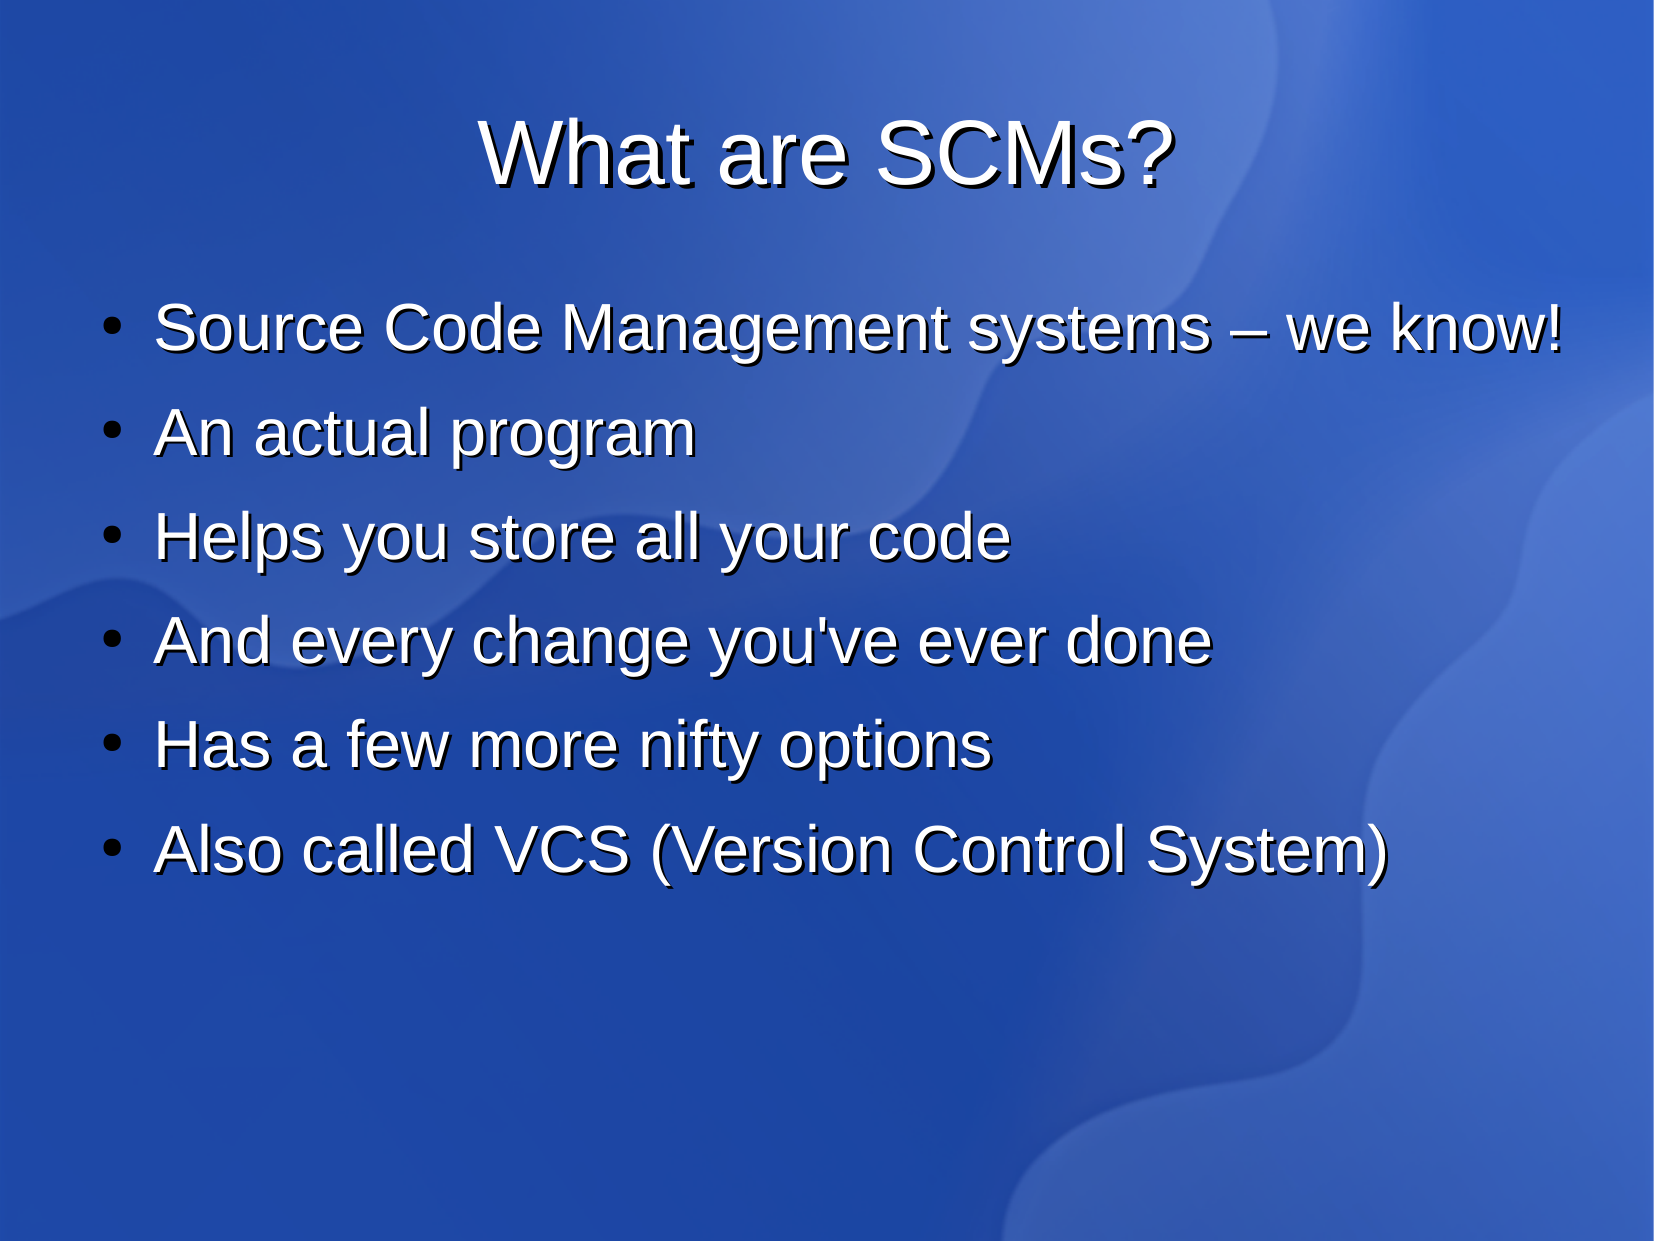

# What are SCMs?
Source Code Management systems – we know!
An actual program
Helps you store all your code
And every change you've ever done
Has a few more nifty options
Also called VCS (Version Control System)